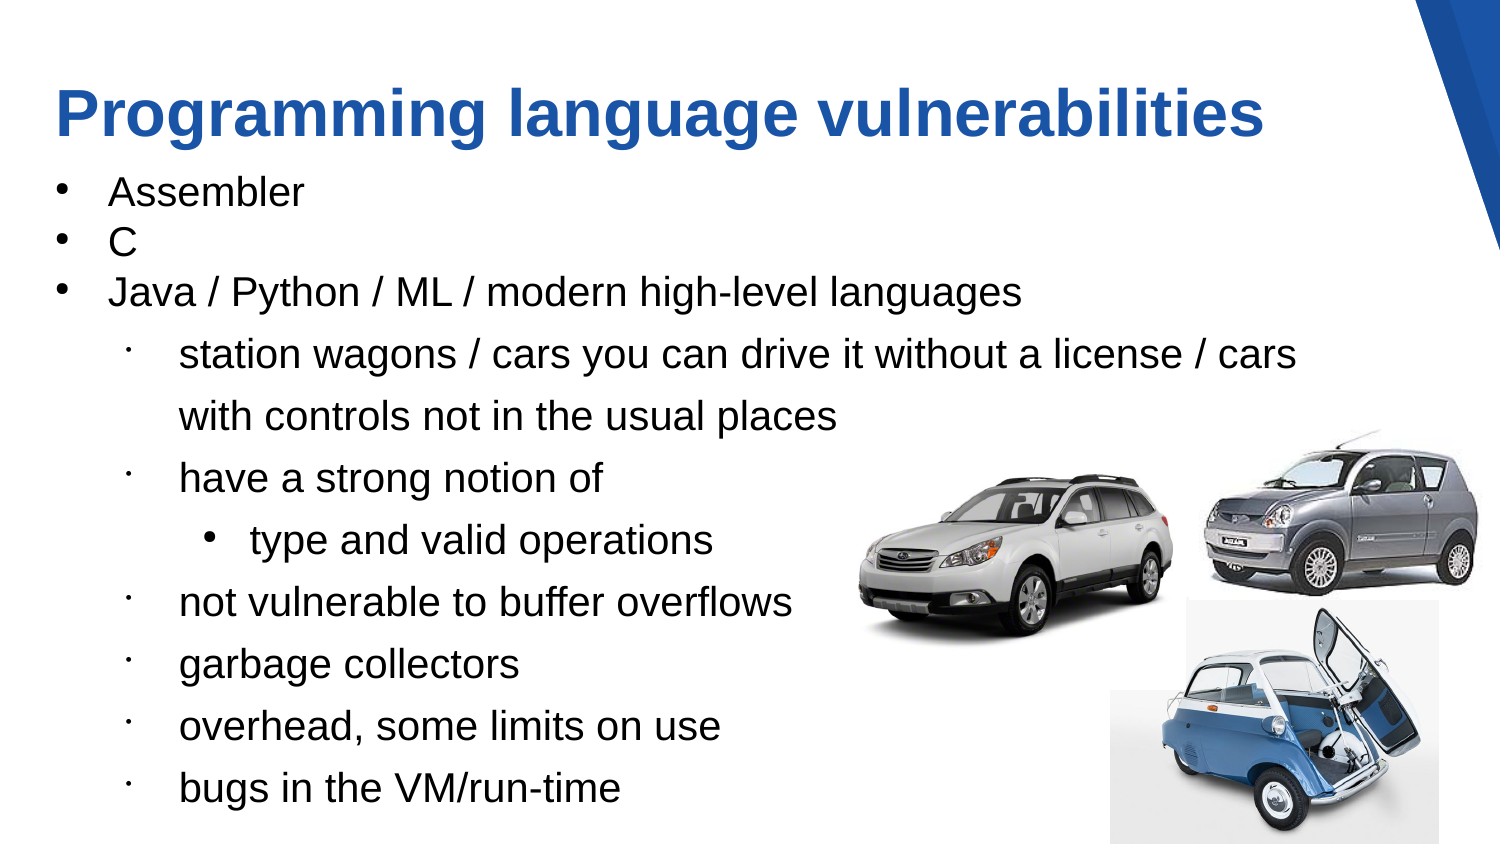

Programming language vulnerabilities
# Assembler
C
Java / Python / ML / modern high-level languages
station wagons / cars you can drive it without a license / cars
with controls not in the usual places
have a strong notion of
type and valid operations
not vulnerable to buffer overflows
garbage collectors
overhead, some limits on use
bugs in the VM/run-time